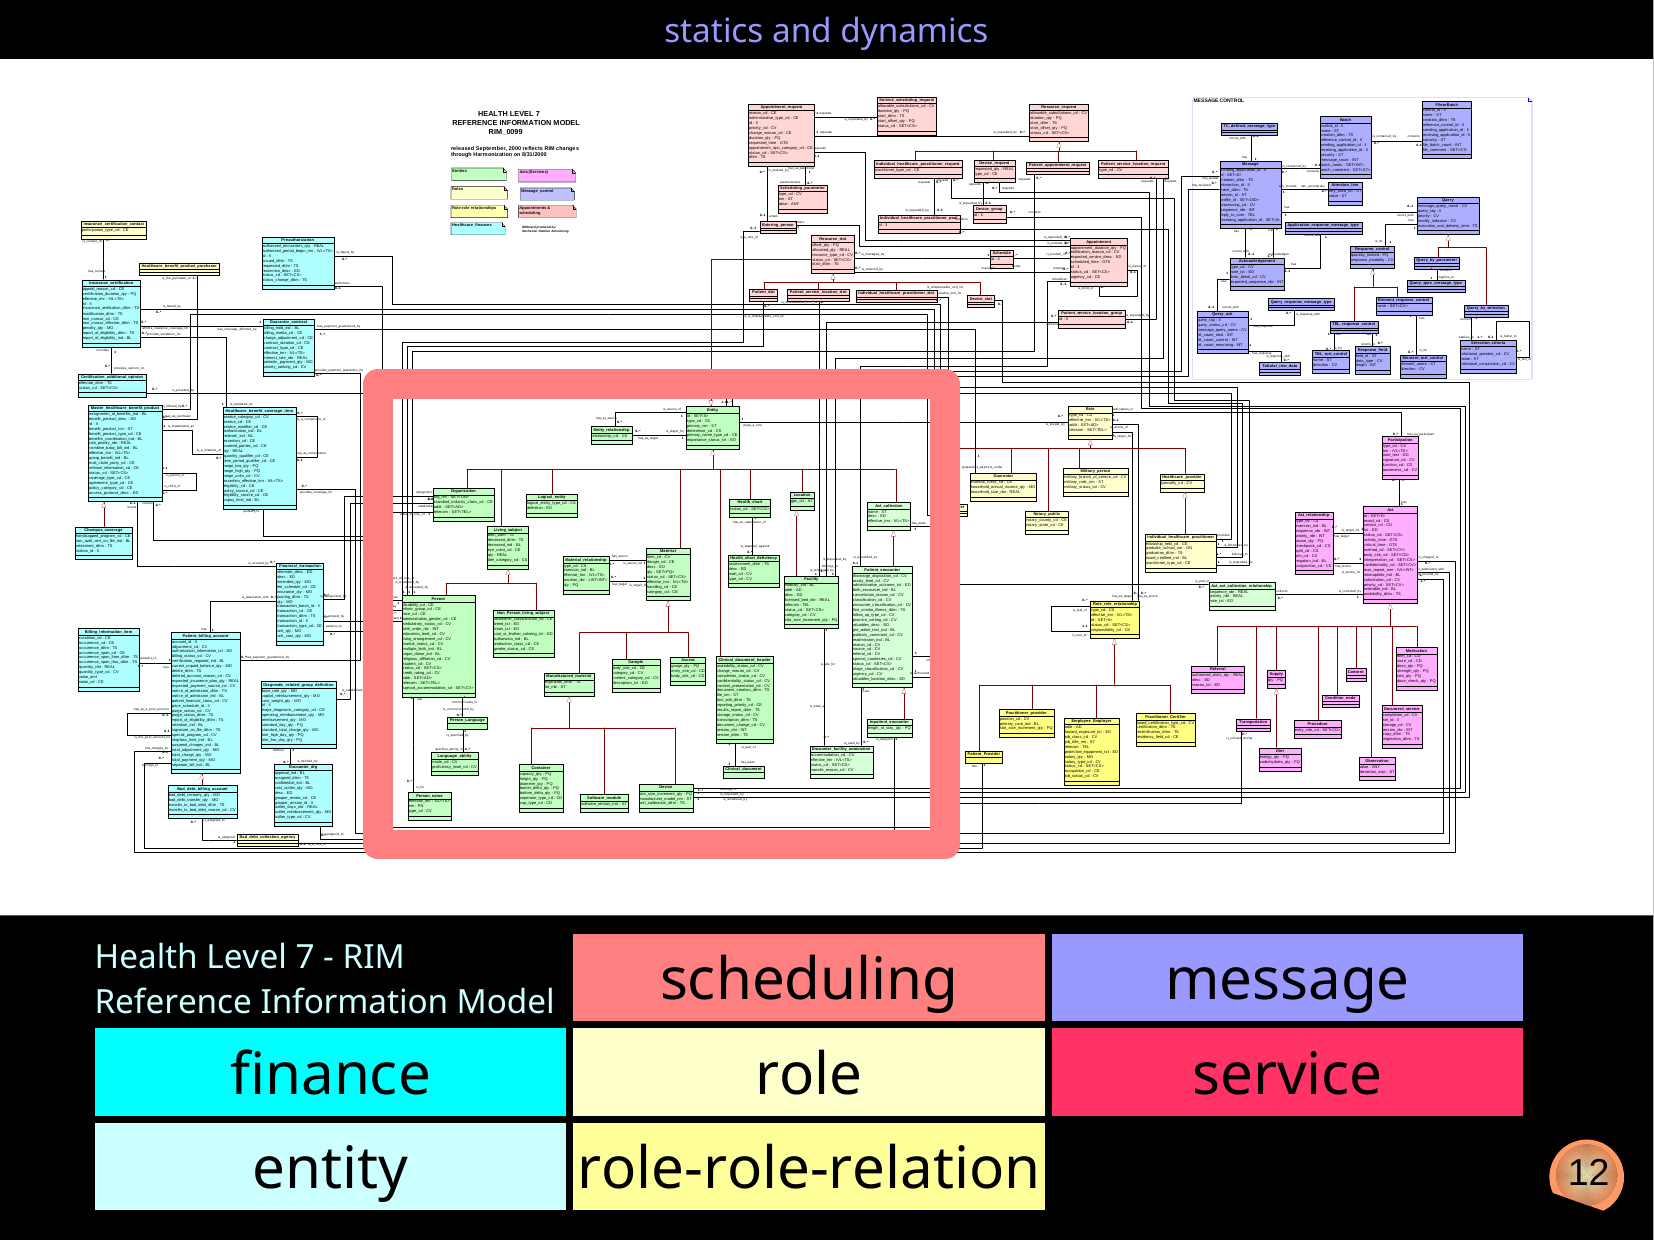

statics and dynamics
Health Level 7 - RIM
Reference Information Model
scheduling
message
finance
role
service
entity
role-role-relation